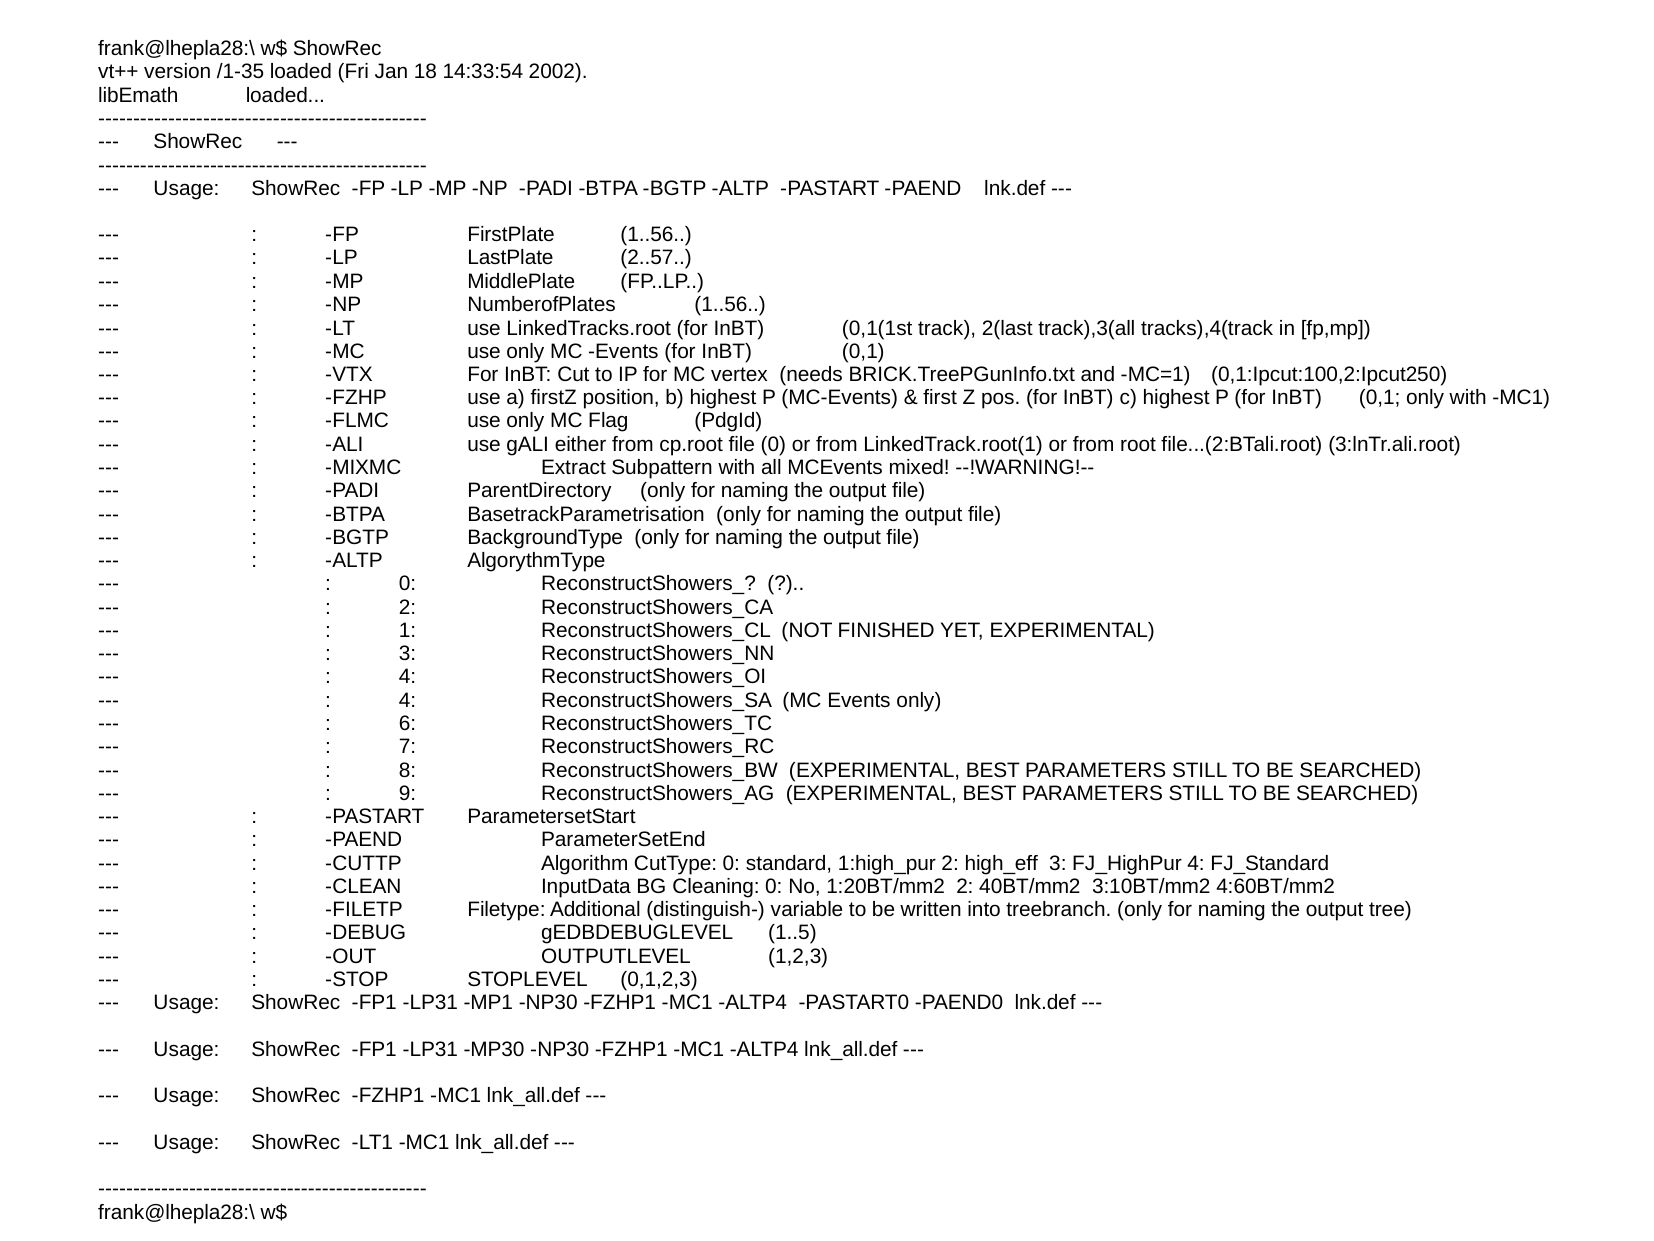

frank@lhepla28:\ w$ ShowRec
vt++ version /1-35 loaded (Fri Jan 18 14:33:54 2002).
libEmath 	loaded...
-----------------------------------------------
--- ShowRec ---
-----------------------------------------------
--- Usage:	 ShowRec -FP -LP -MP -NP -PADI -BTPA -BGTP -ALTP -PASTART -PAEND lnk.def ---
--- 		 :	 -FP		FirstPlate 	 (1..56..)
--- 		 :	 -LP		LastPlate 	 (2..57..)
--- 		 :	 -MP		MiddlePlate 	 (FP..LP..)
--- 		 :	 -NP		NumberofPlates 	 (1..56..)
--- 		 :	 -LT		use LinkedTracks.root (for InBT) 	 (0,1(1st track), 2(last track),3(all tracks),4(track in [fp,mp])
--- 		 :	 -MC		use only MC -Events (for InBT) 	 (0,1)
--- 		 :	 -VTX 		For InBT: Cut to IP for MC vertex (needs BRICK.TreePGunInfo.txt and -MC=1) 	 (0,1:Ipcut:100,2:Ipcut250)
--- 		 :	 -FZHP		use a) firstZ position, b) highest P (MC-Events) & first Z pos. (for InBT) c) highest P (for InBT)	 (0,1; only with -MC1)
--- 		 :	 -FLMC		use only MC Flag 	 (PdgId)
--- 		 :	 -ALI		use gALI either from cp.root file (0) or from LinkedTrack.root(1) or from root file...(2:BTali.root) (3:lnTr.ali.root)
--- 		 :	 -MIXMC		Extract Subpattern with all MCEvents mixed! --!WARNING!--
--- 		 :	 -PADI		ParentDirectory (only for naming the output file)
--- 		 :	 -BTPA		BasetrackParametrisation (only for naming the output file)
--- 		 :	 -BGTP		BackgroundType (only for naming the output file)
--- 		 :	 -ALTP		AlgorythmType
--- 			 :	 0:		ReconstructShowers_? (?)..
--- 			 :	 2:		ReconstructShowers_CA
--- 			 :	 1:		ReconstructShowers_CL (NOT FINISHED YET, EXPERIMENTAL)
--- 			 :	 3:		ReconstructShowers_NN
--- 			 :	 4:		ReconstructShowers_OI
--- 			 :	 4:		ReconstructShowers_SA (MC Events only)
--- 			 :	 6:		ReconstructShowers_TC
--- 			 :	 7:		ReconstructShowers_RC
--- 			 :	 8:		ReconstructShowers_BW (EXPERIMENTAL, BEST PARAMETERS STILL TO BE SEARCHED)
--- 			 :	 9:		ReconstructShowers_AG (EXPERIMENTAL, BEST PARAMETERS STILL TO BE SEARCHED)
--- 		 :	 -PASTART	ParametersetStart
--- 		 :	 -PAEND		ParameterSetEnd
--- 		 :	 -CUTTP		Algorithm CutType: 0: standard, 1:high_pur 2: high_eff 3: FJ_HighPur 4: FJ_Standard
--- 		 :	 -CLEAN		InputData BG Cleaning: 0: No, 1:20BT/mm2 2: 40BT/mm2 3:10BT/mm2 4:60BT/mm2
--- 		 :	 -FILETP	Filetype: Additional (distinguish-) variable to be written into treebranch. (only for naming the output tree)
--- 		 :	 -DEBUG		gEDBDEBUGLEVEL 	 (1..5)
--- 		 :	 -OUT			OUTPUTLEVEL 	 (1,2,3)
--- 		 :	 -STOP		STOPLEVEL 	 (0,1,2,3)
--- Usage:	 ShowRec -FP1 -LP31 -MP1 -NP30 -FZHP1 -MC1 -ALTP4 -PASTART0 -PAEND0 lnk.def ---
--- Usage:	 ShowRec -FP1 -LP31 -MP30 -NP30 -FZHP1 -MC1 -ALTP4 lnk_all.def ---
--- Usage:	 ShowRec -FZHP1 -MC1 lnk_all.def ---
--- Usage:	 ShowRec -LT1 -MC1 lnk_all.def ---
-----------------------------------------------
frank@lhepla28:\ w$